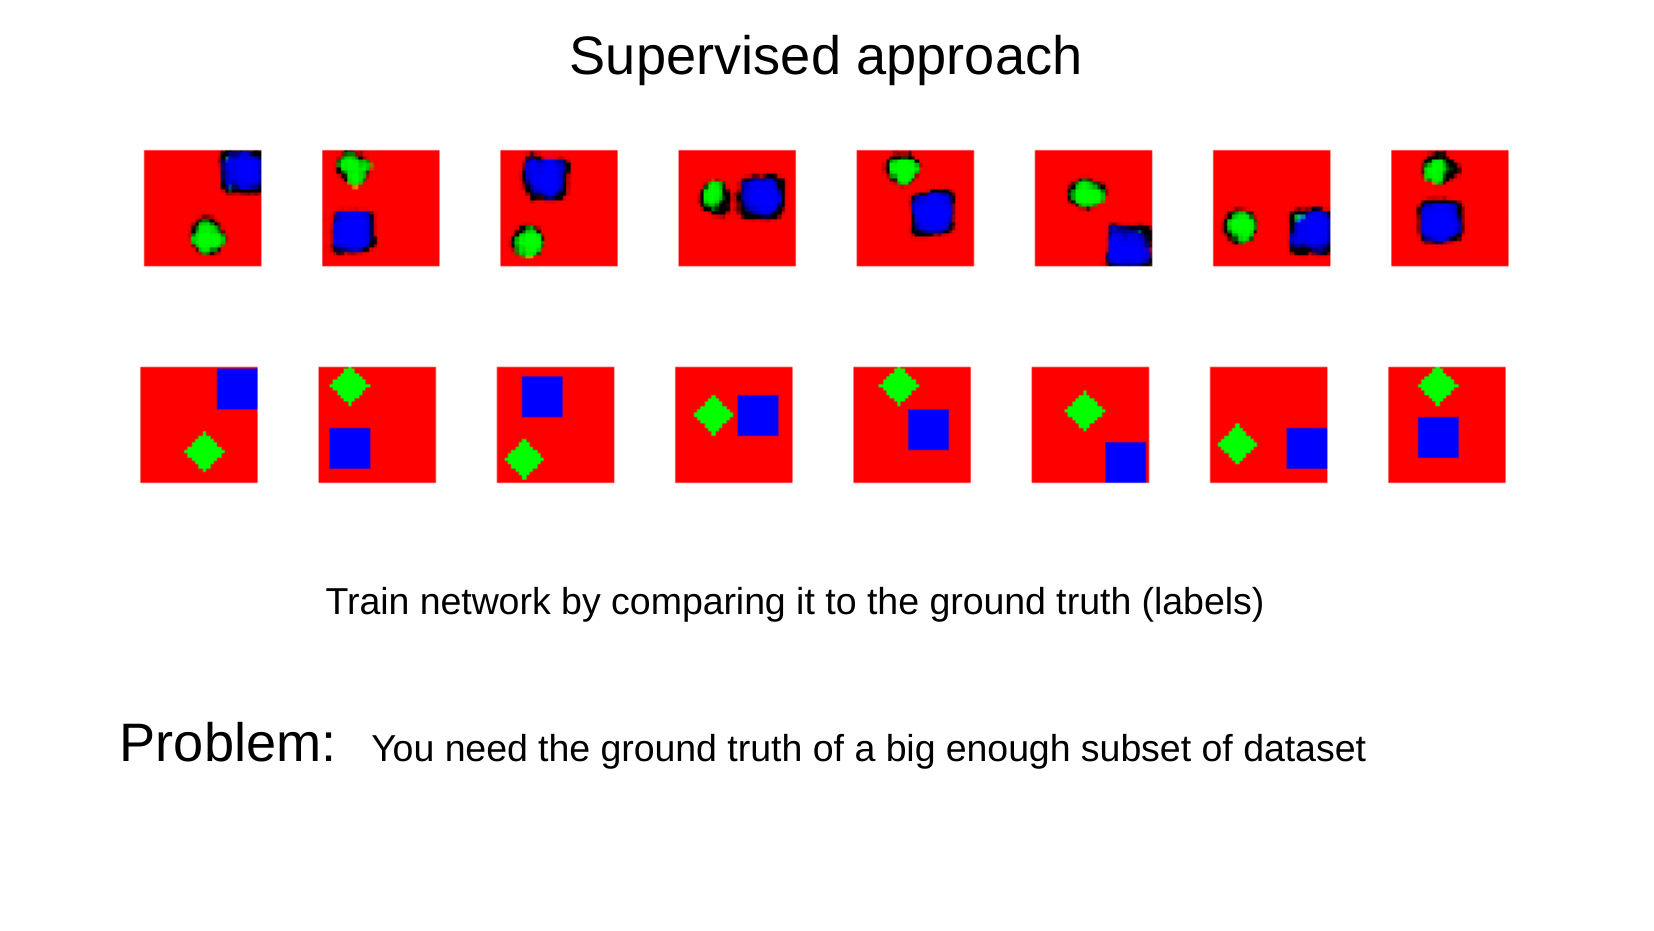

Supervised approach
Train network by comparing it to the ground truth (labels)
Problem:
You need the ground truth of a big enough subset of dataset